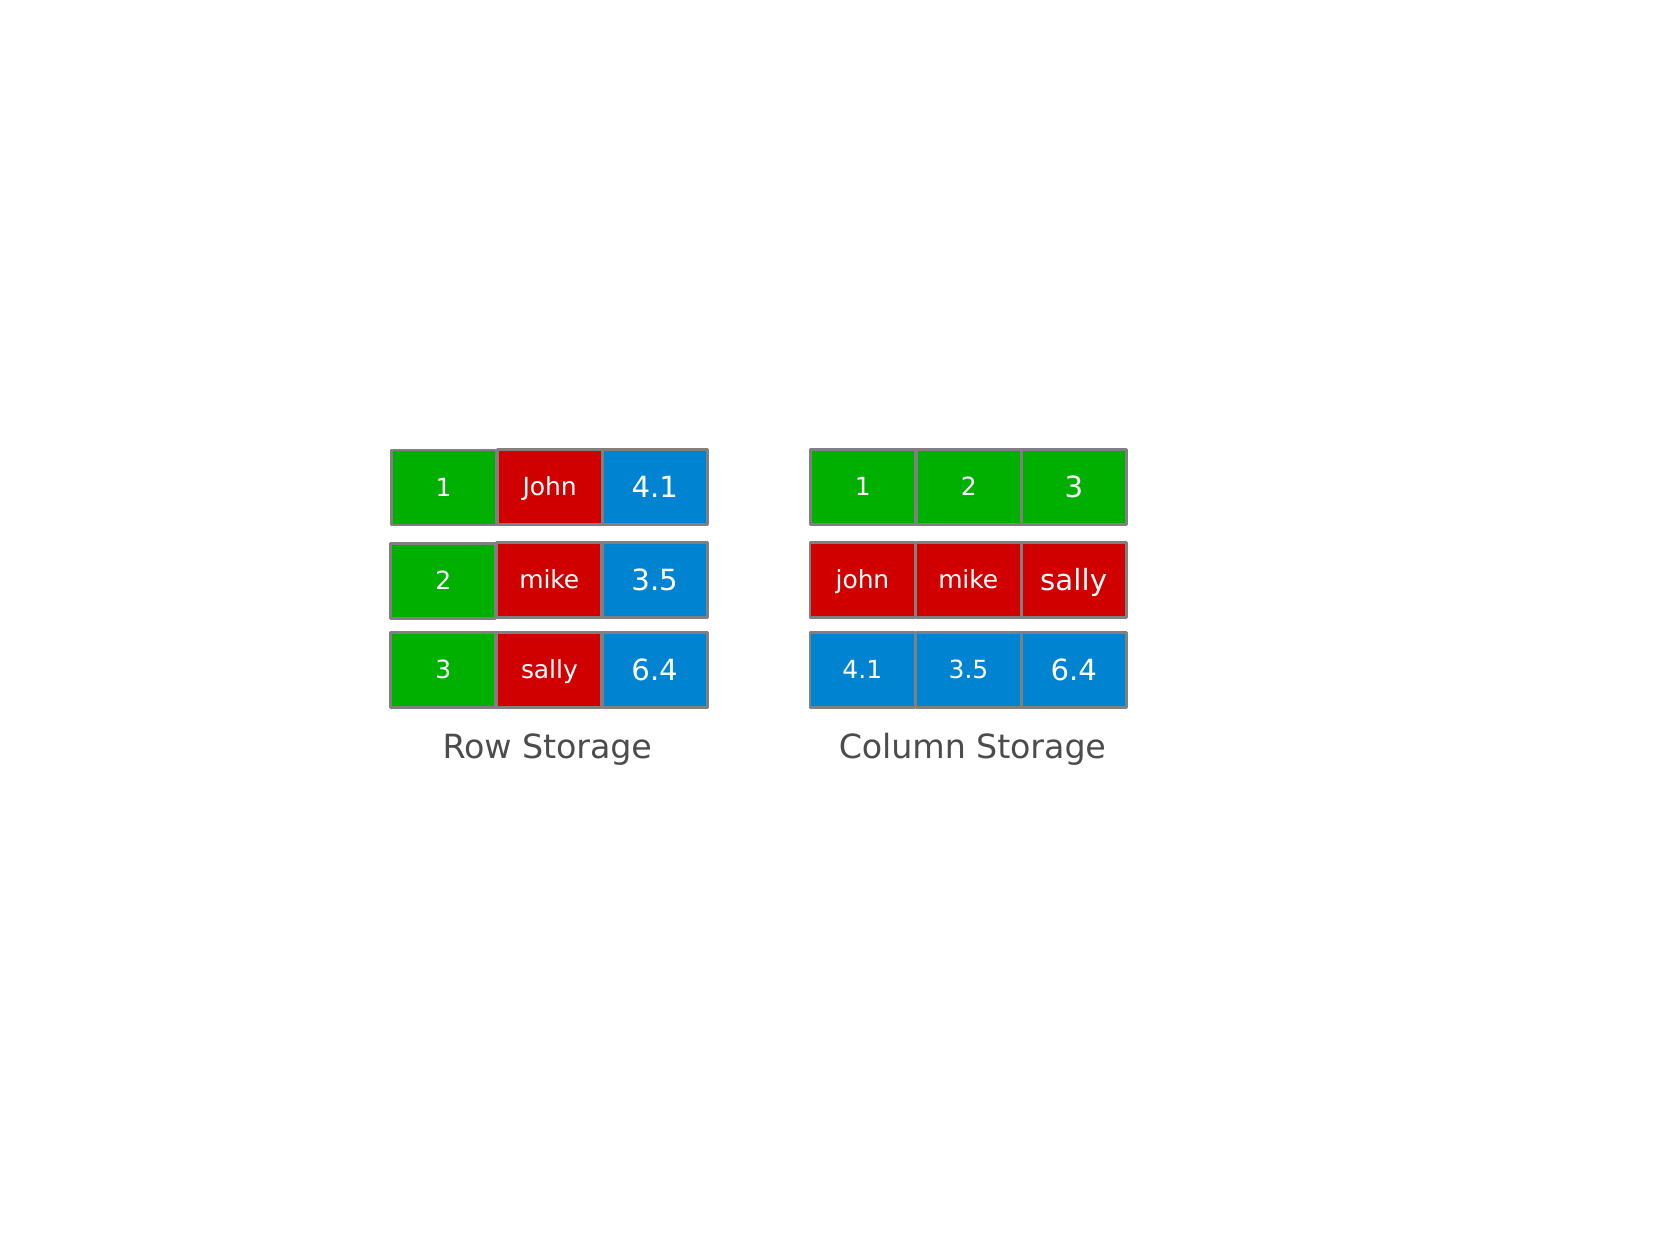

2
3
John
4.1
1
1
mike
sally
mike
3.5
john
2
3.5
6.4
sally
6.4
4.1
3
Row Storage
Column Storage